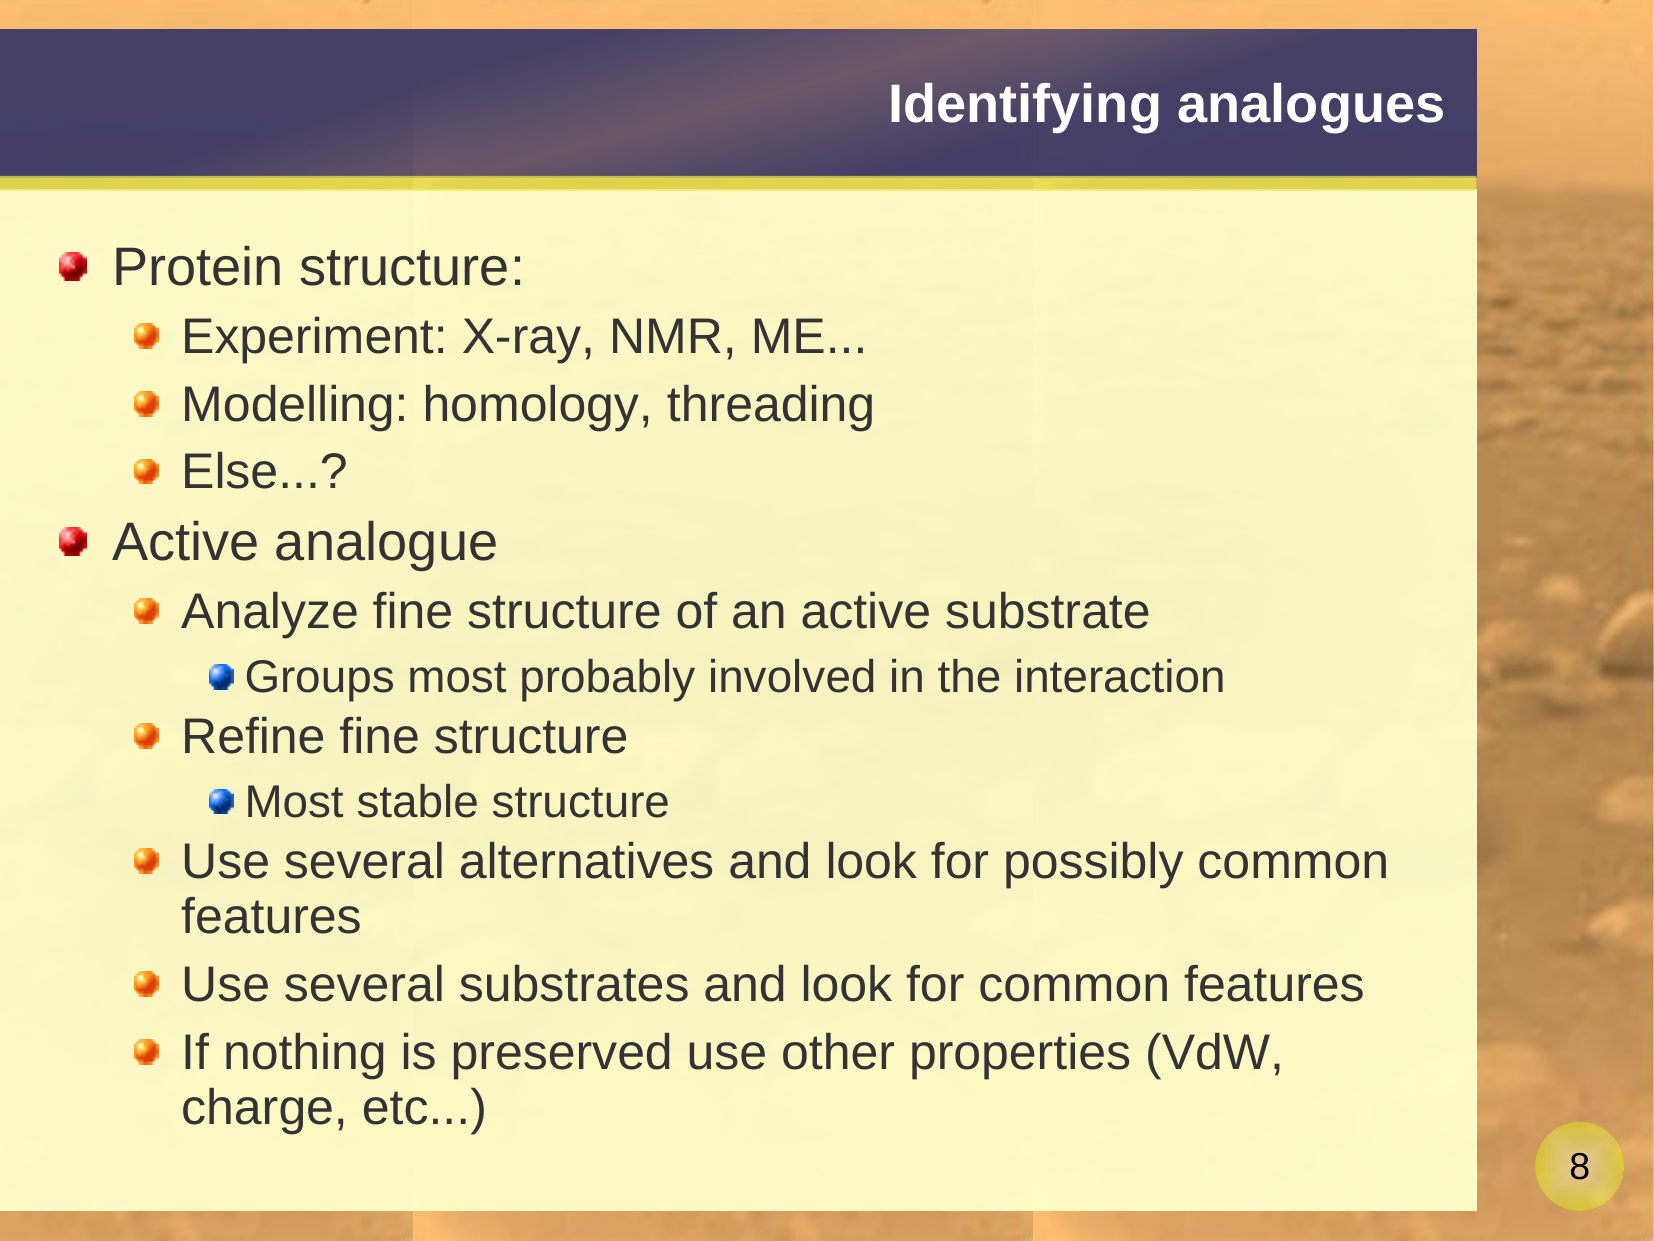

# Identifying analogues
Protein structure:
Experiment: X-ray, NMR, ME...
Modelling: homology, threading
Else...?
Active analogue
Analyze fine structure of an active substrate
Groups most probably involved in the interaction
Refine fine structure
Most stable structure
Use several alternatives and look for possibly common features
Use several substrates and look for common features
If nothing is preserved use other properties (VdW, charge, etc...)